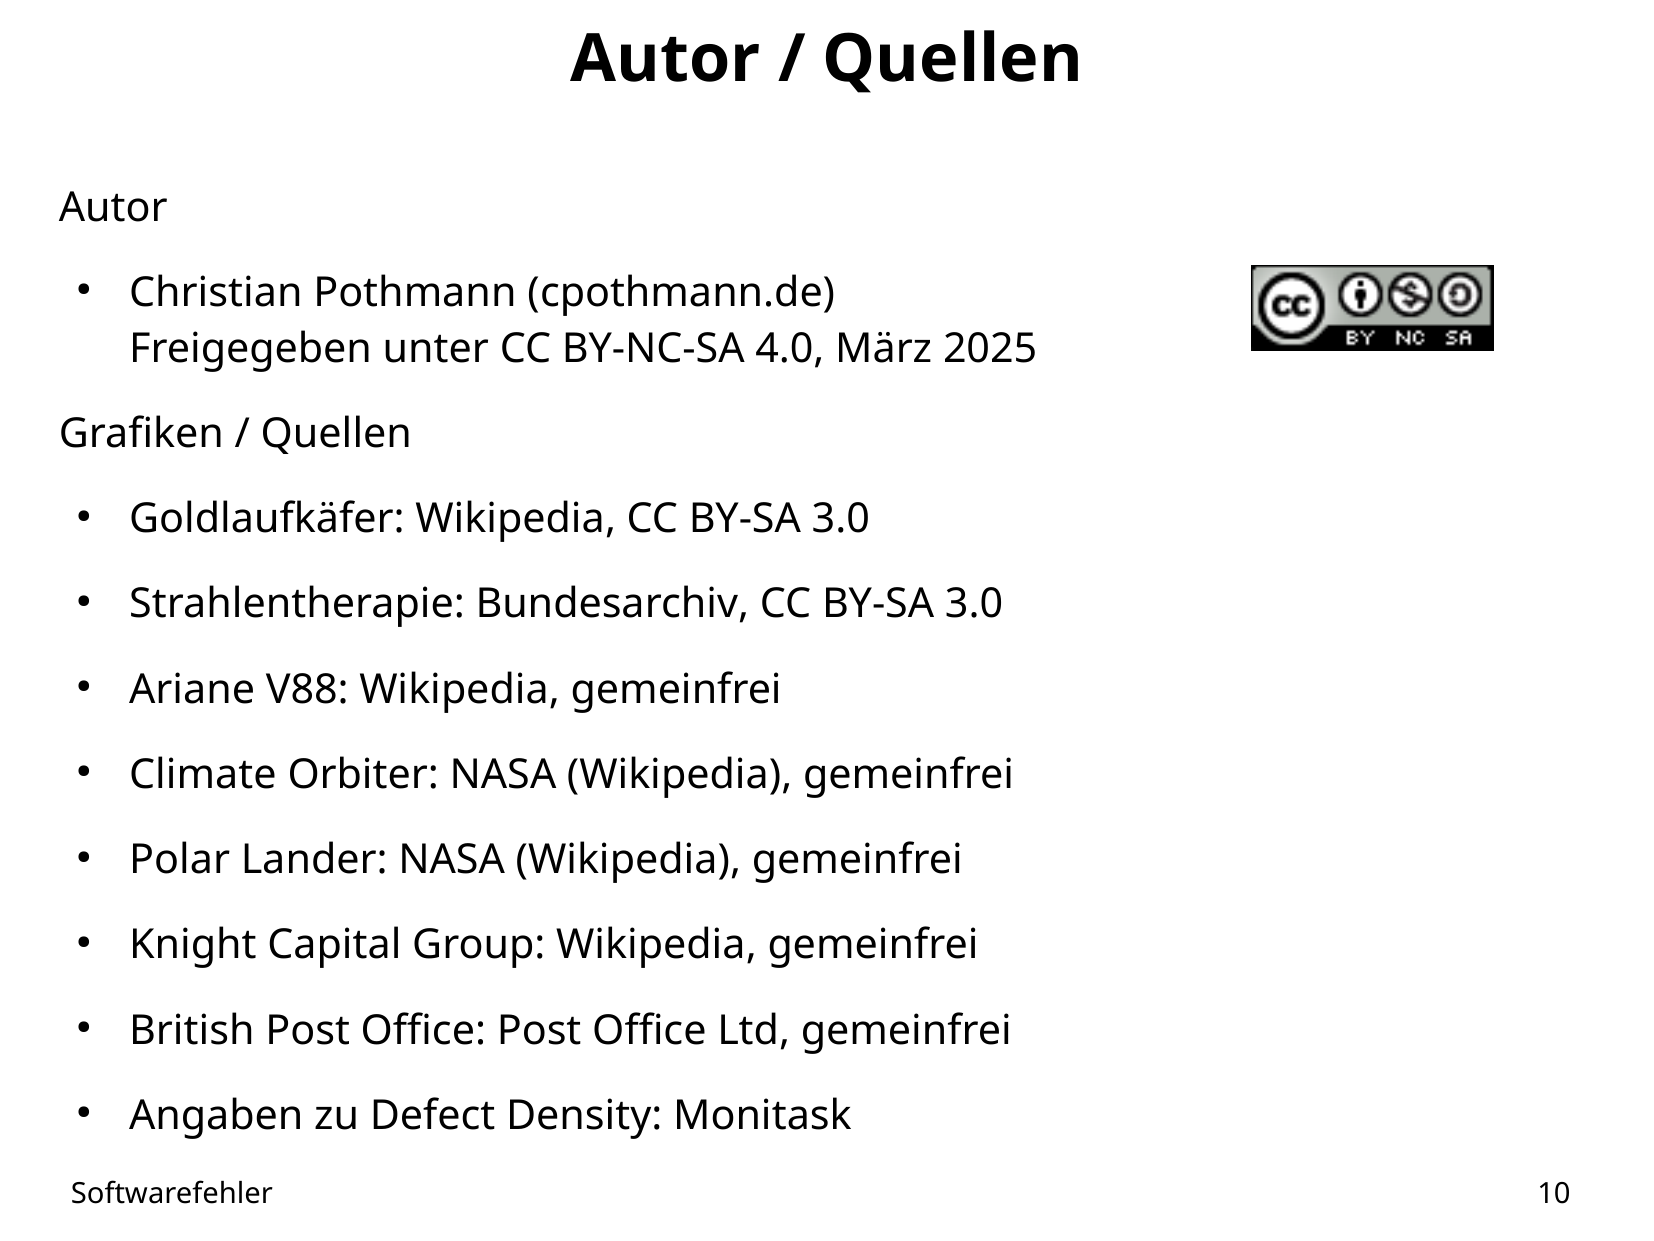

# Autor / Quellen
Autor
Christian Pothmann (cpothmann.de)
Freigegeben unter CC BY-NC-SA 4.0, März 2025
Grafiken / Quellen
Goldlaufkäfer: Wikipedia, CC BY-SA 3.0
Strahlentherapie: Bundesarchiv, CC BY-SA 3.0
Ariane V88: Wikipedia, gemeinfrei
Climate Orbiter: NASA (Wikipedia), gemeinfrei
Polar Lander: NASA (Wikipedia), gemeinfrei
Knight Capital Group: Wikipedia, gemeinfrei
British Post Office: Post Office Ltd, gemeinfrei
Angaben zu Defect Density: Monitask
Softwarefehler
10